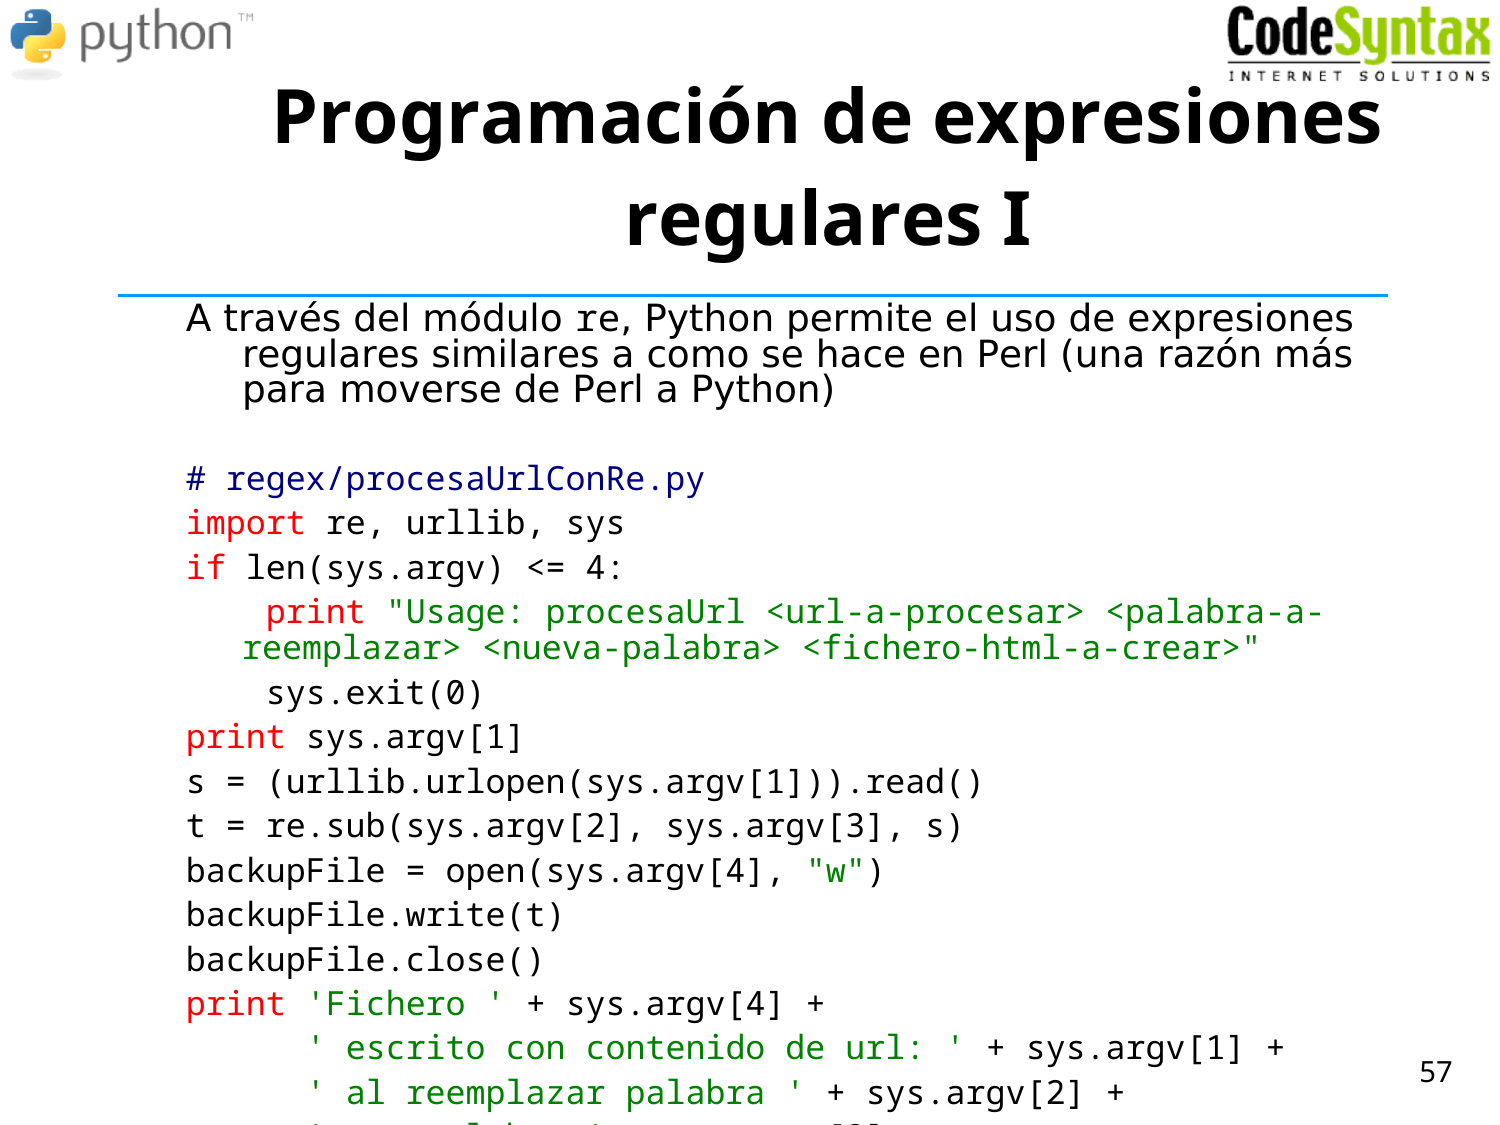

# Programación de expresiones regulares I
A través del módulo re, Python permite el uso de expresiones regulares similares a como se hace en Perl (una razón más para moverse de Perl a Python)
# regex/procesaUrlConRe.py
import re, urllib, sys
if len(sys.argv) <= 4:
 print "Usage: procesaUrl <url-a-procesar> <palabra-a-reemplazar> <nueva-palabra> <fichero-html-a-crear>"
 sys.exit(0)
print sys.argv[1]
s = (urllib.urlopen(sys.argv[1])).read()
t = re.sub(sys.argv[2], sys.argv[3], s)
backupFile = open(sys.argv[4], "w")
backupFile.write(t)
backupFile.close()
print 'Fichero ' + sys.argv[4] +
 ' escrito con contenido de url: ' + sys.argv[1] +
 ' al reemplazar palabra ' + sys.argv[2] +
 ' con palabra ' + sys.argv[3]
57